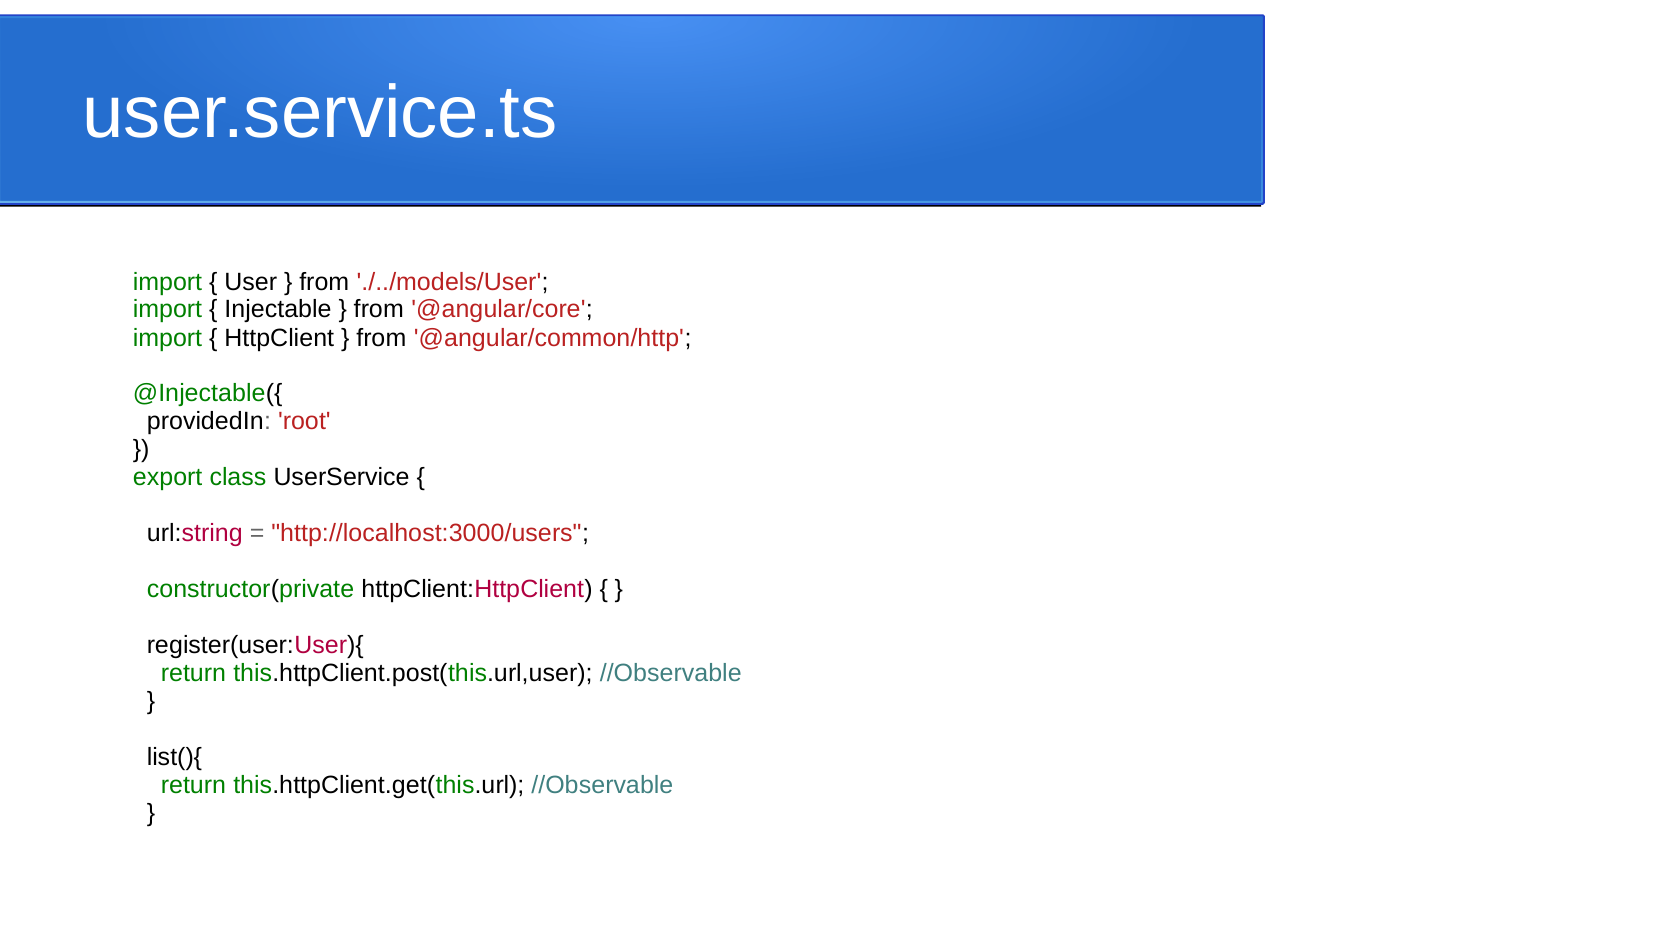

# user.service.ts
import { User } from './../models/User';
import { Injectable } from '@angular/core';
import { HttpClient } from '@angular/common/http';
@Injectable({
 providedIn: 'root'
})
export class UserService {
 url:string = "http://localhost:3000/users";
 constructor(private httpClient:HttpClient) { }
 register(user:User){
 return this.httpClient.post(this.url,user); //Observable
 }
 list(){
 return this.httpClient.get(this.url); //Observable
 }